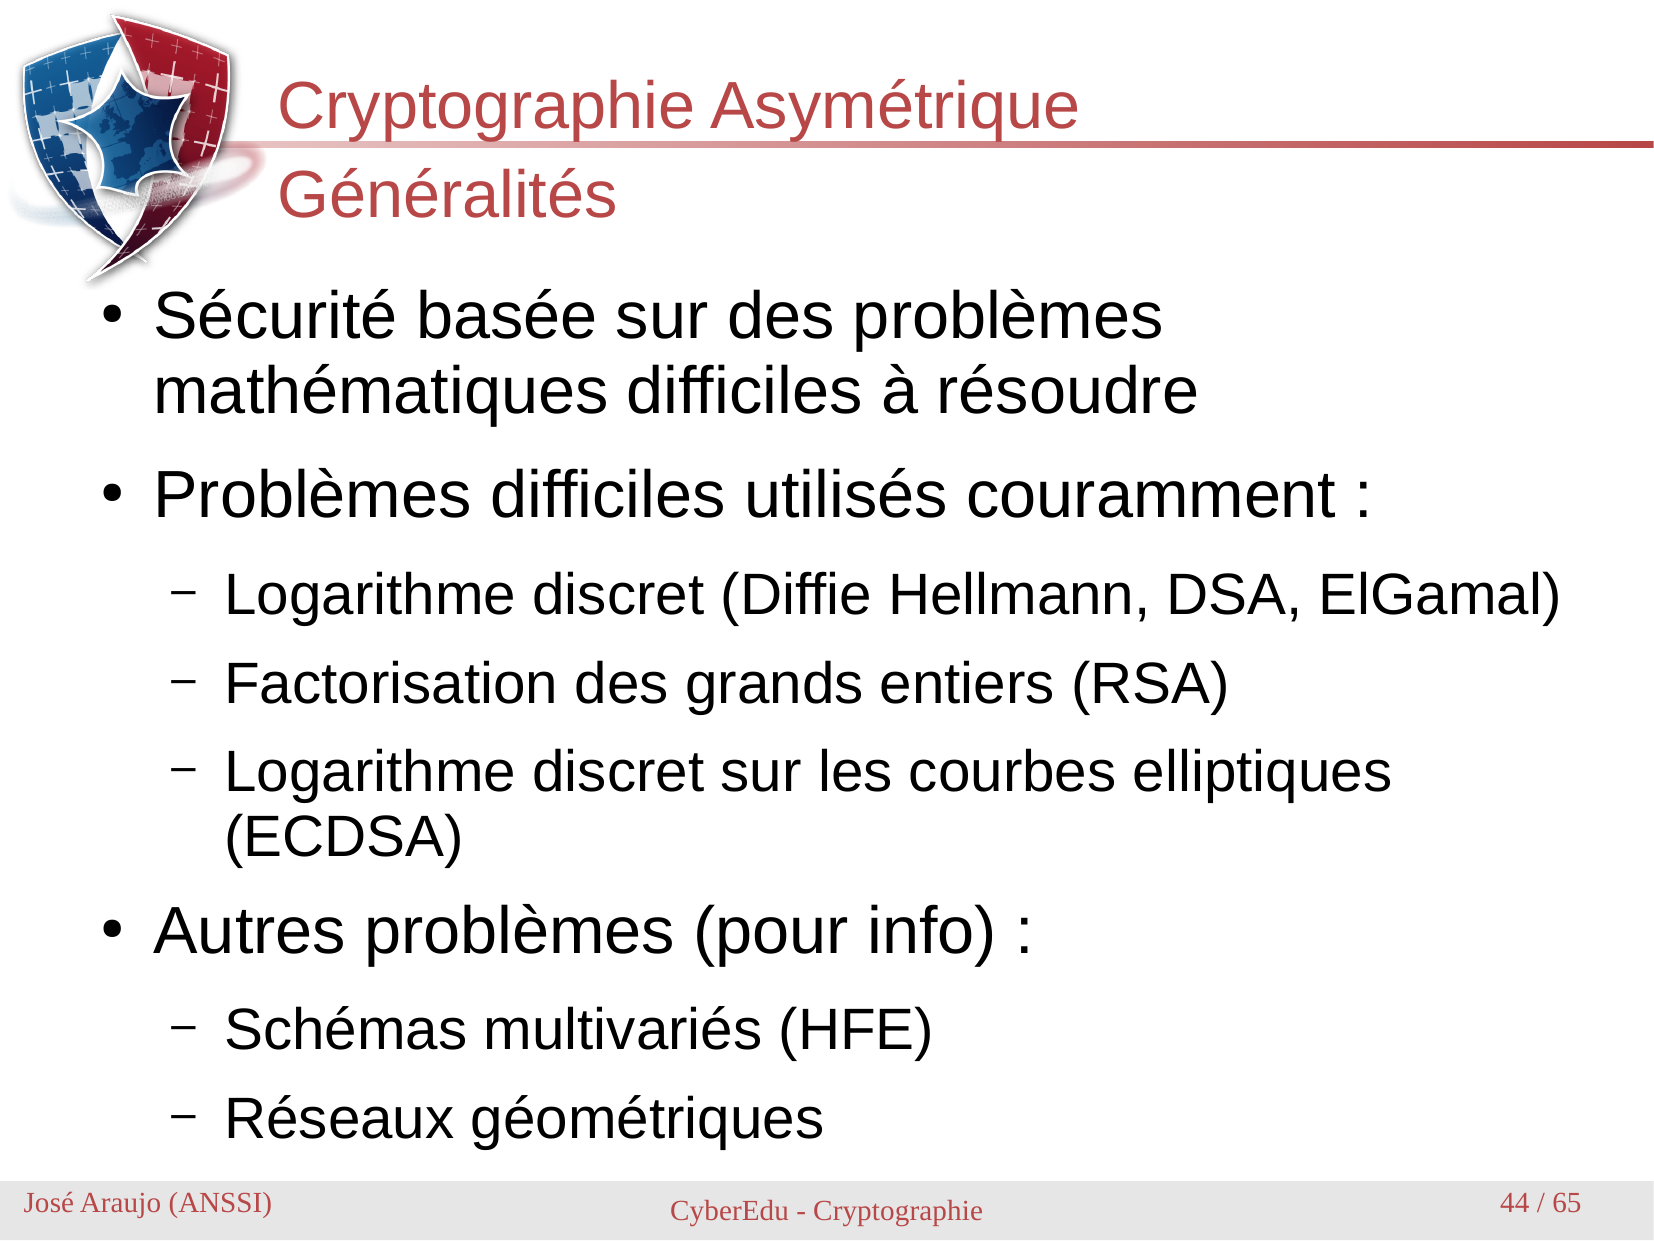

# Cryptographie Asymétrique Généralités
Sécurité basée sur des problèmes mathématiques difficiles à résoudre
Problèmes difficiles utilisés couramment :
Logarithme discret (Diffie Hellmann, DSA, ElGamal)
Factorisation des grands entiers (RSA)
Logarithme discret sur les courbes elliptiques (ECDSA)
Autres problèmes (pour info) :
Schémas multivariés (HFE)
Réseaux géométriques